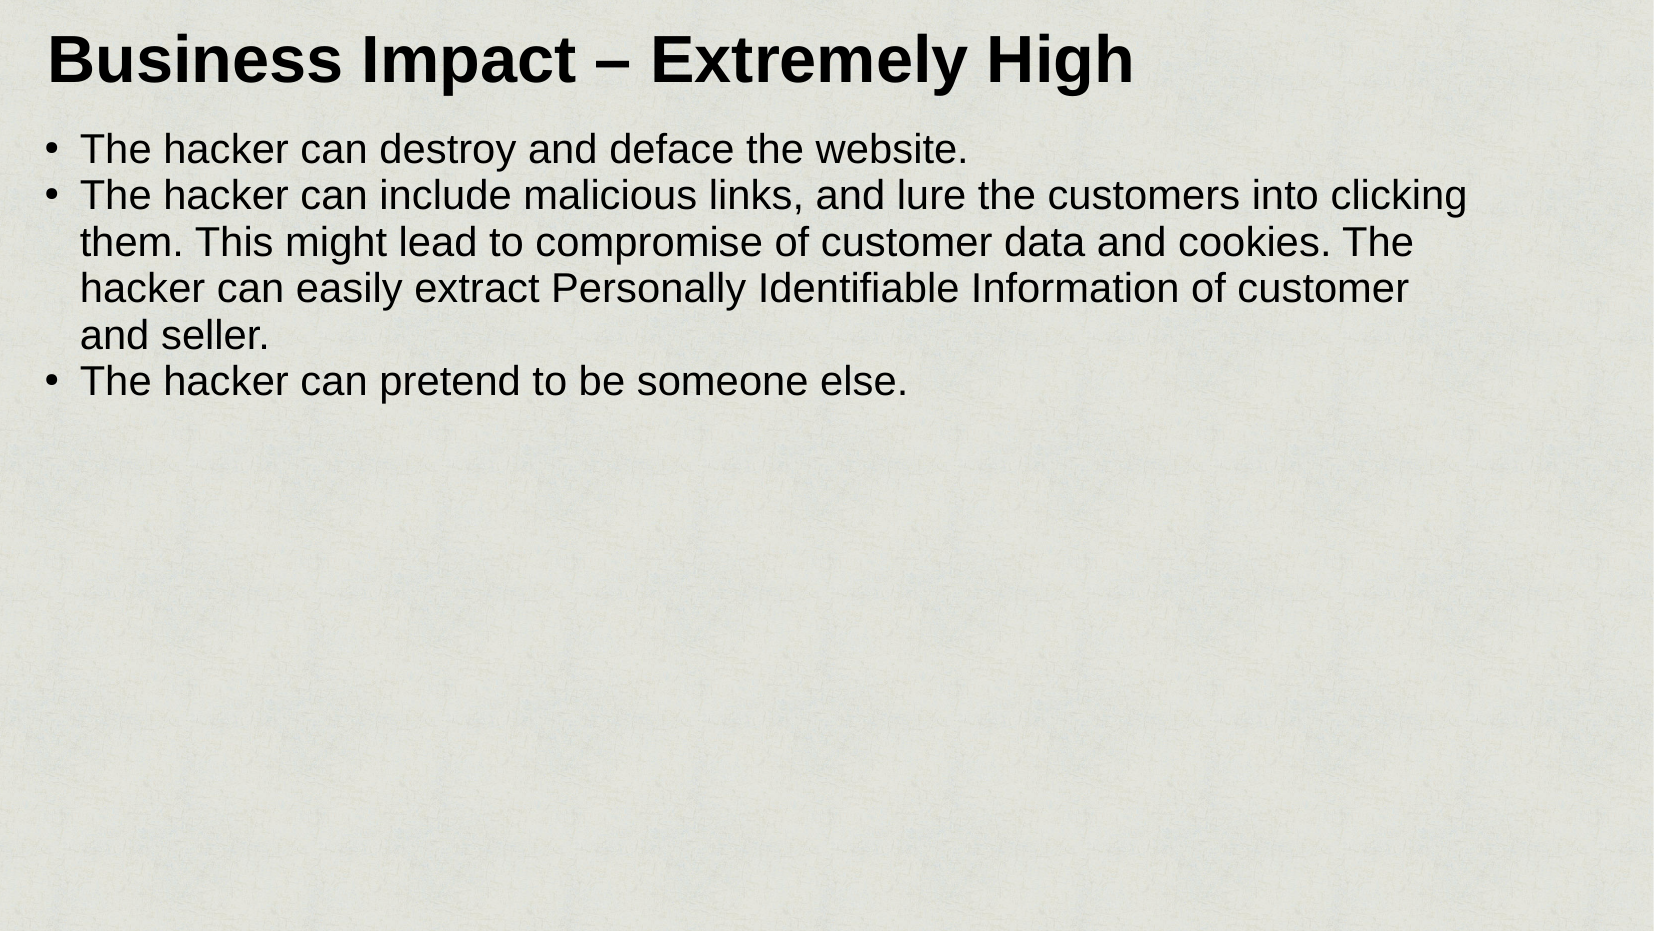

# Business Impact – Extremely High
The hacker can destroy and deface the website.
The hacker can include malicious links, and lure the customers into clicking them. This might lead to compromise of customer data and cookies. The hacker can easily extract Personally Identifiable Information of customer and seller.
The hacker can pretend to be someone else.